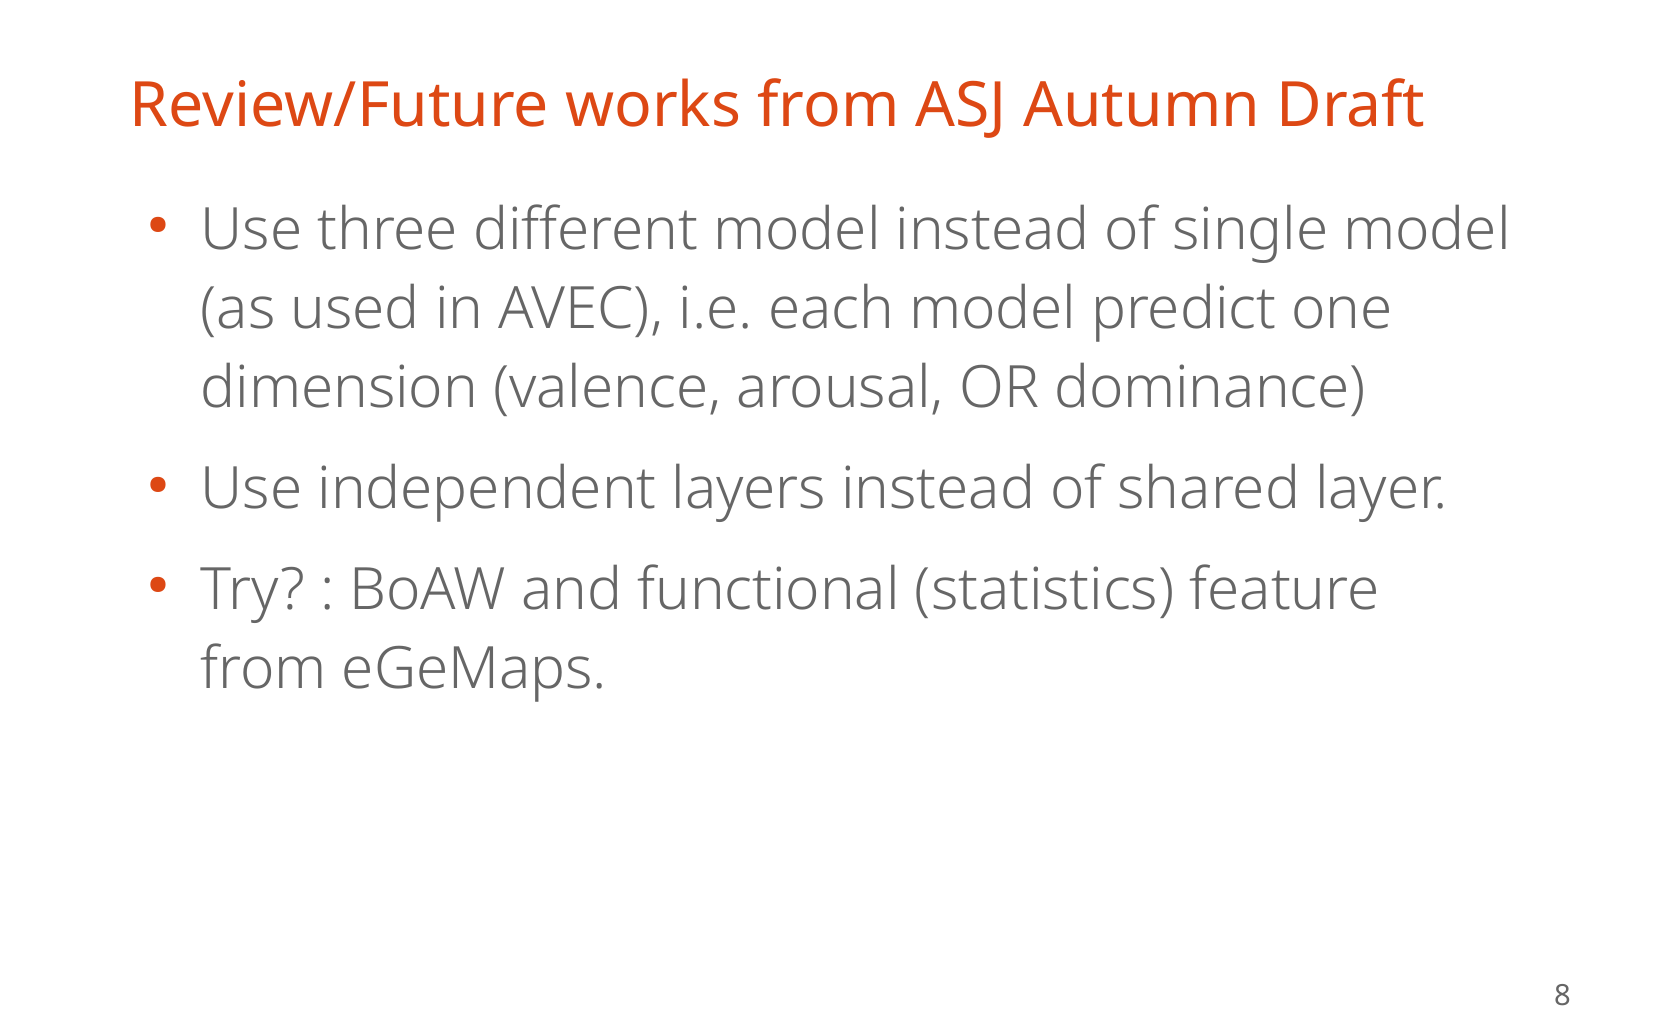

# Review/Future works from ASJ Autumn Draft
Use three different model instead of single model (as used in AVEC), i.e. each model predict one dimension (valence, arousal, OR dominance)
Use independent layers instead of shared layer.
Try? : BoAW and functional (statistics) feature from eGeMaps.
8